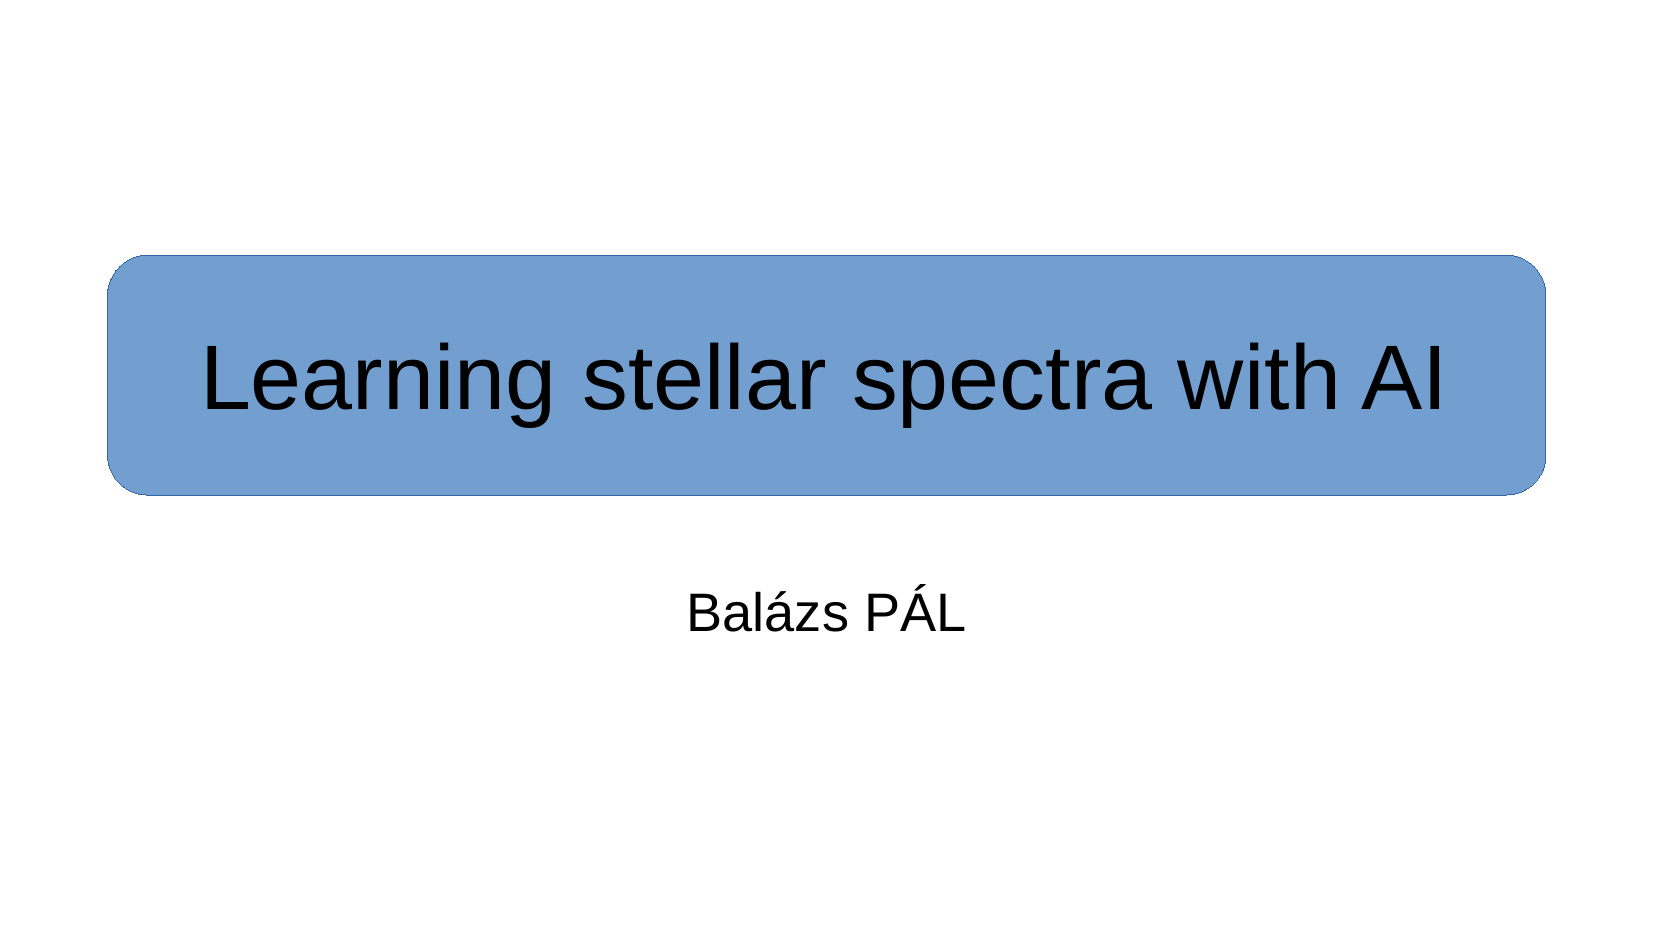

# Learning stellar spectra with AI
Balázs PÁL